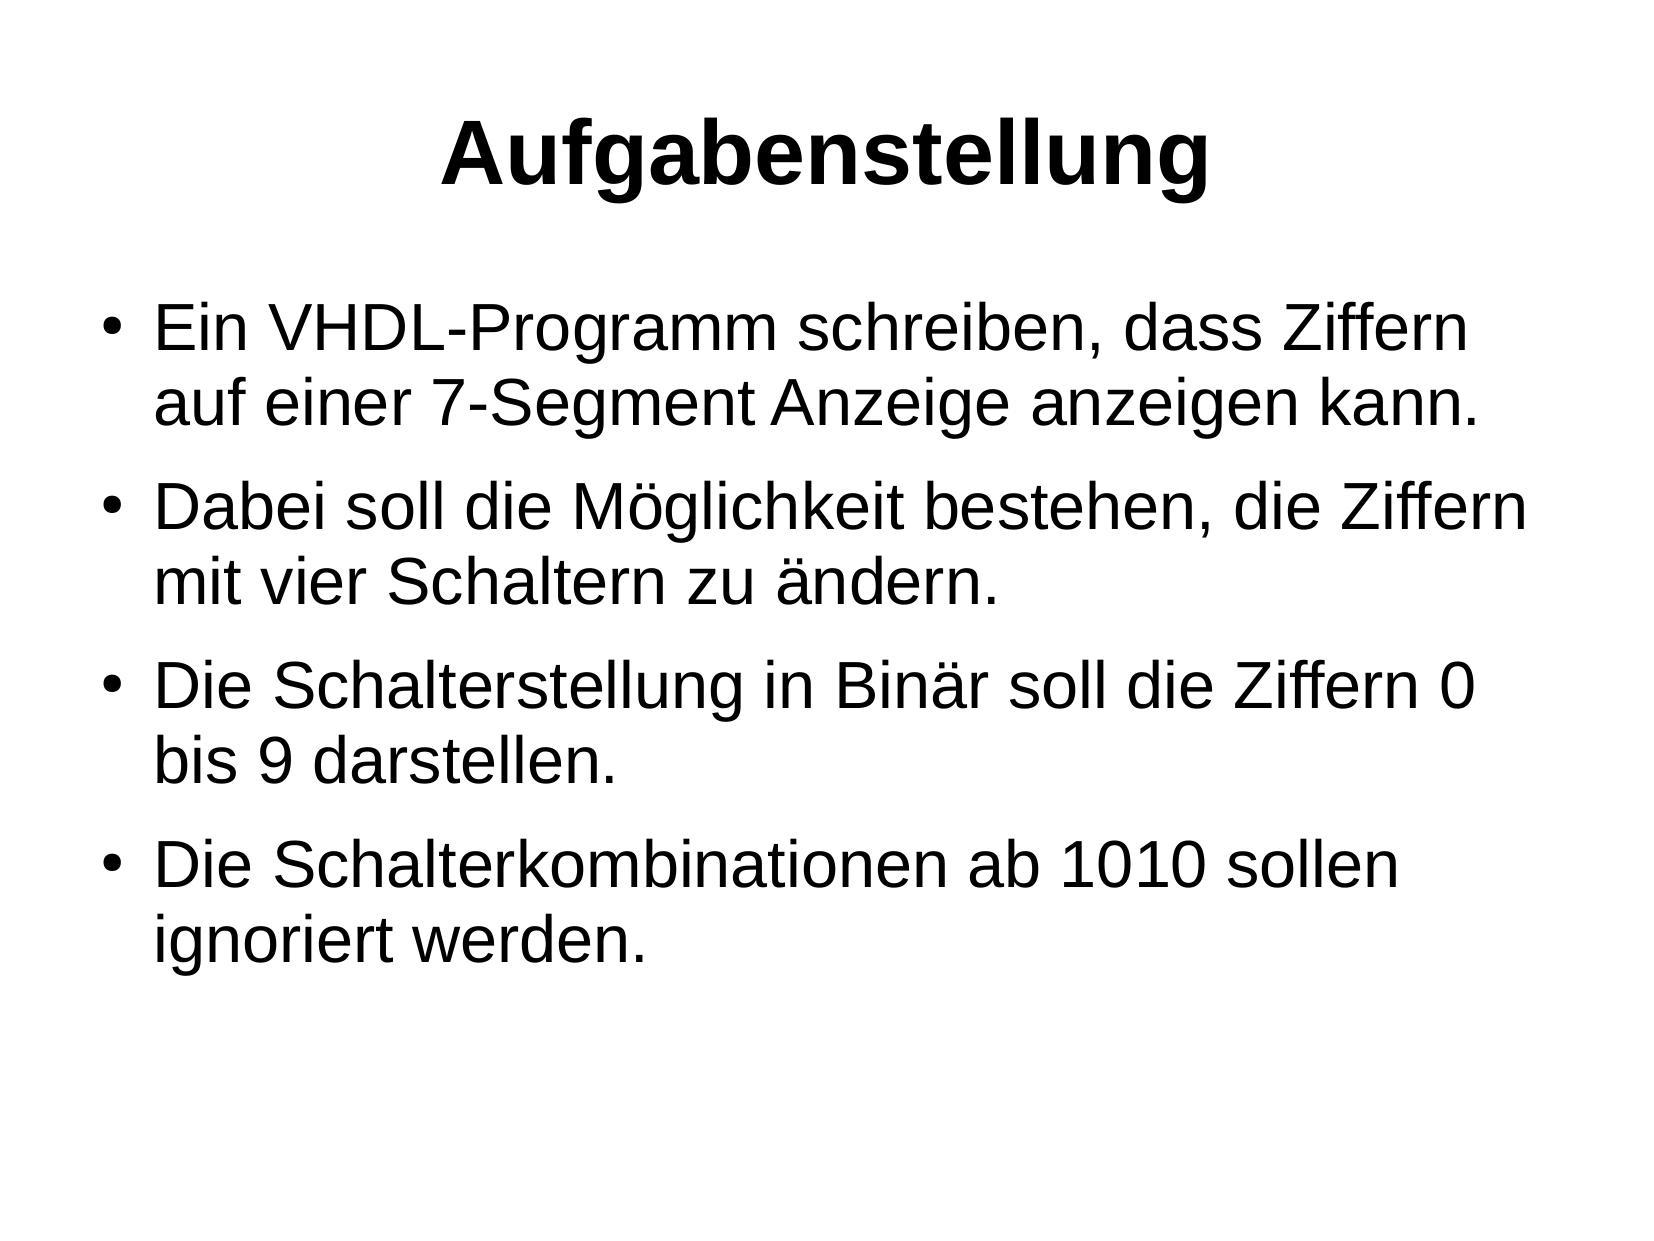

# Aufgabenstellung
Ein VHDL-Programm schreiben, dass Ziffern auf einer 7-Segment Anzeige anzeigen kann.
Dabei soll die Möglichkeit bestehen, die Ziffern mit vier Schaltern zu ändern.
Die Schalterstellung in Binär soll die Ziffern 0 bis 9 darstellen.
Die Schalterkombinationen ab 1010 sollen ignoriert werden.